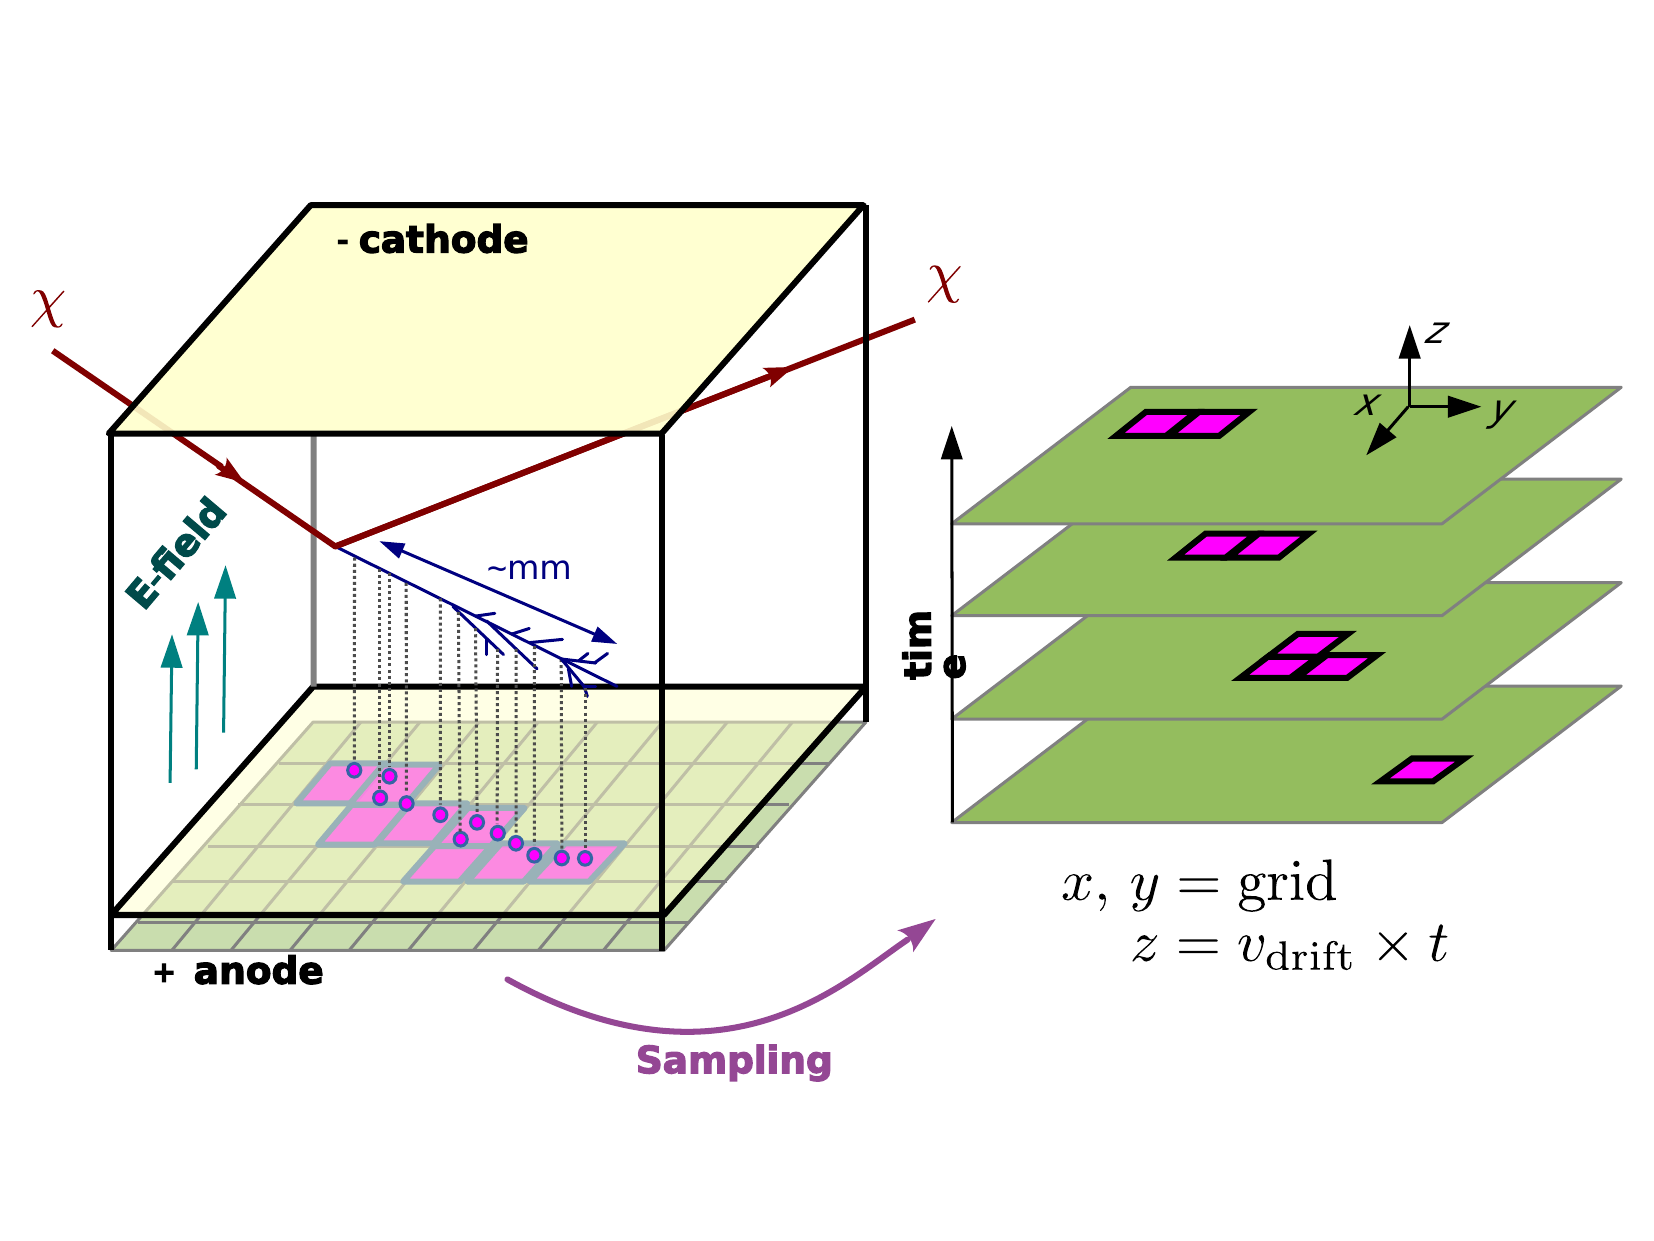

- cathode
z
x
y
E-field
~mm
time
+ anode
Sampling